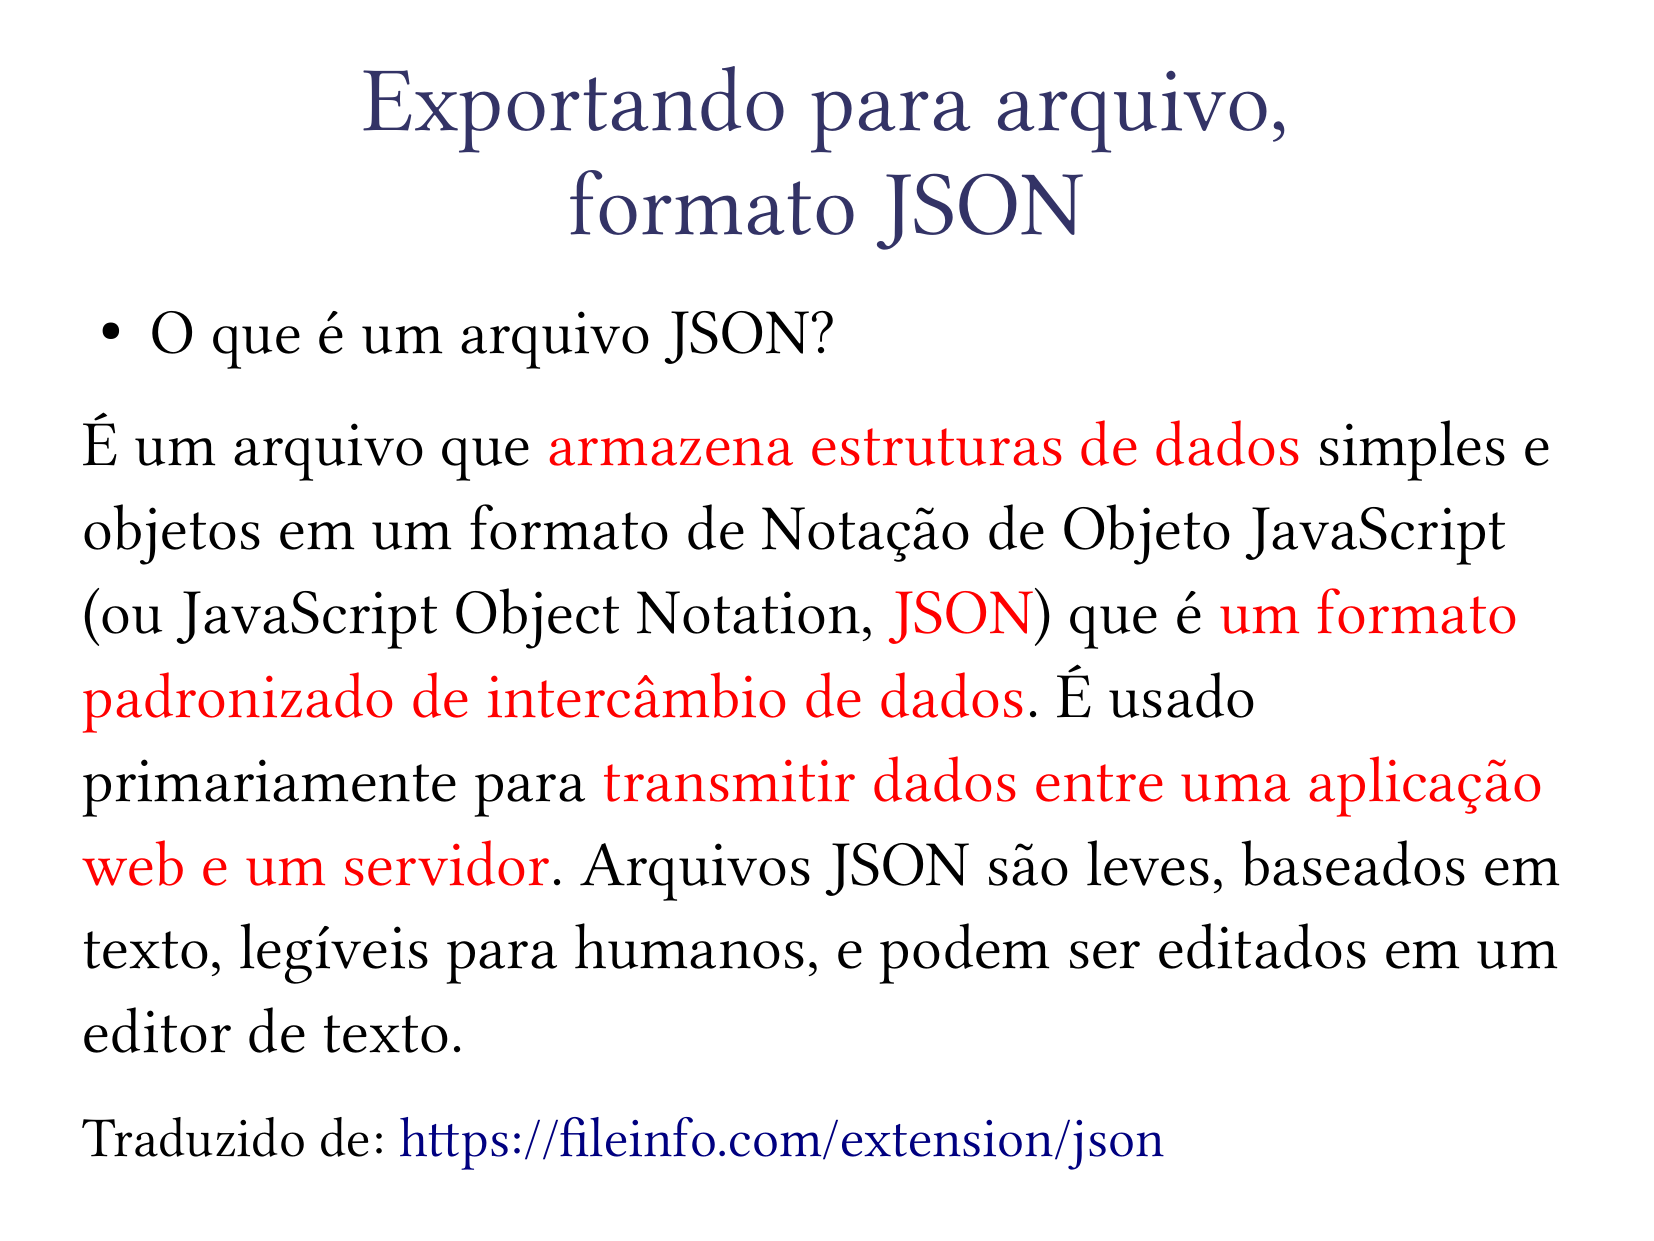

# Exportando para arquivo, formato JSON
O que é um arquivo JSON?
É um arquivo que armazena estruturas de dados simples e objetos em um formato de Notação de Objeto JavaScript (ou JavaScript Object Notation, JSON) que é um formato padronizado de intercâmbio de dados. É usado primariamente para transmitir dados entre uma aplicação web e um servidor. Arquivos JSON são leves, baseados em texto, legíveis para humanos, e podem ser editados em um editor de texto.
Traduzido de: https://fileinfo.com/extension/json